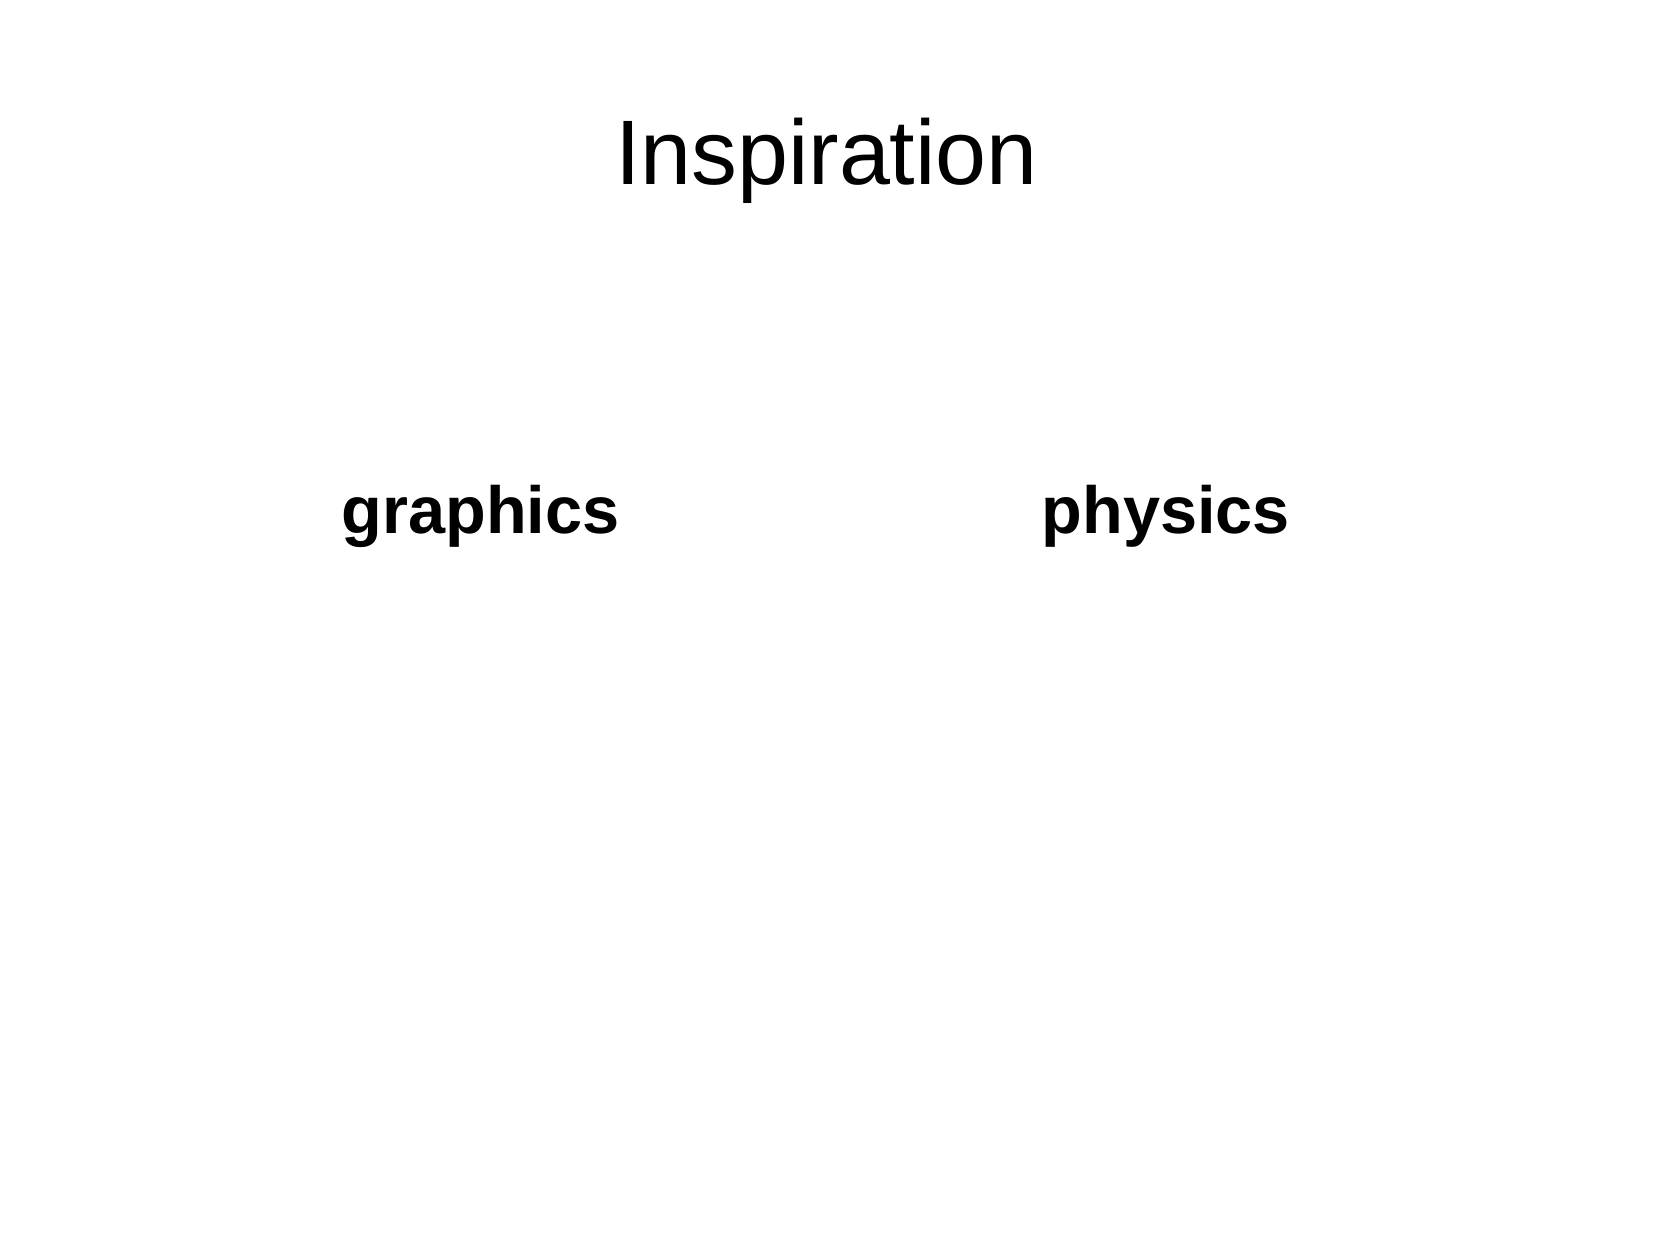

# Inspiration
“Exploring and implementing real-time computer graphics and accurate physics”